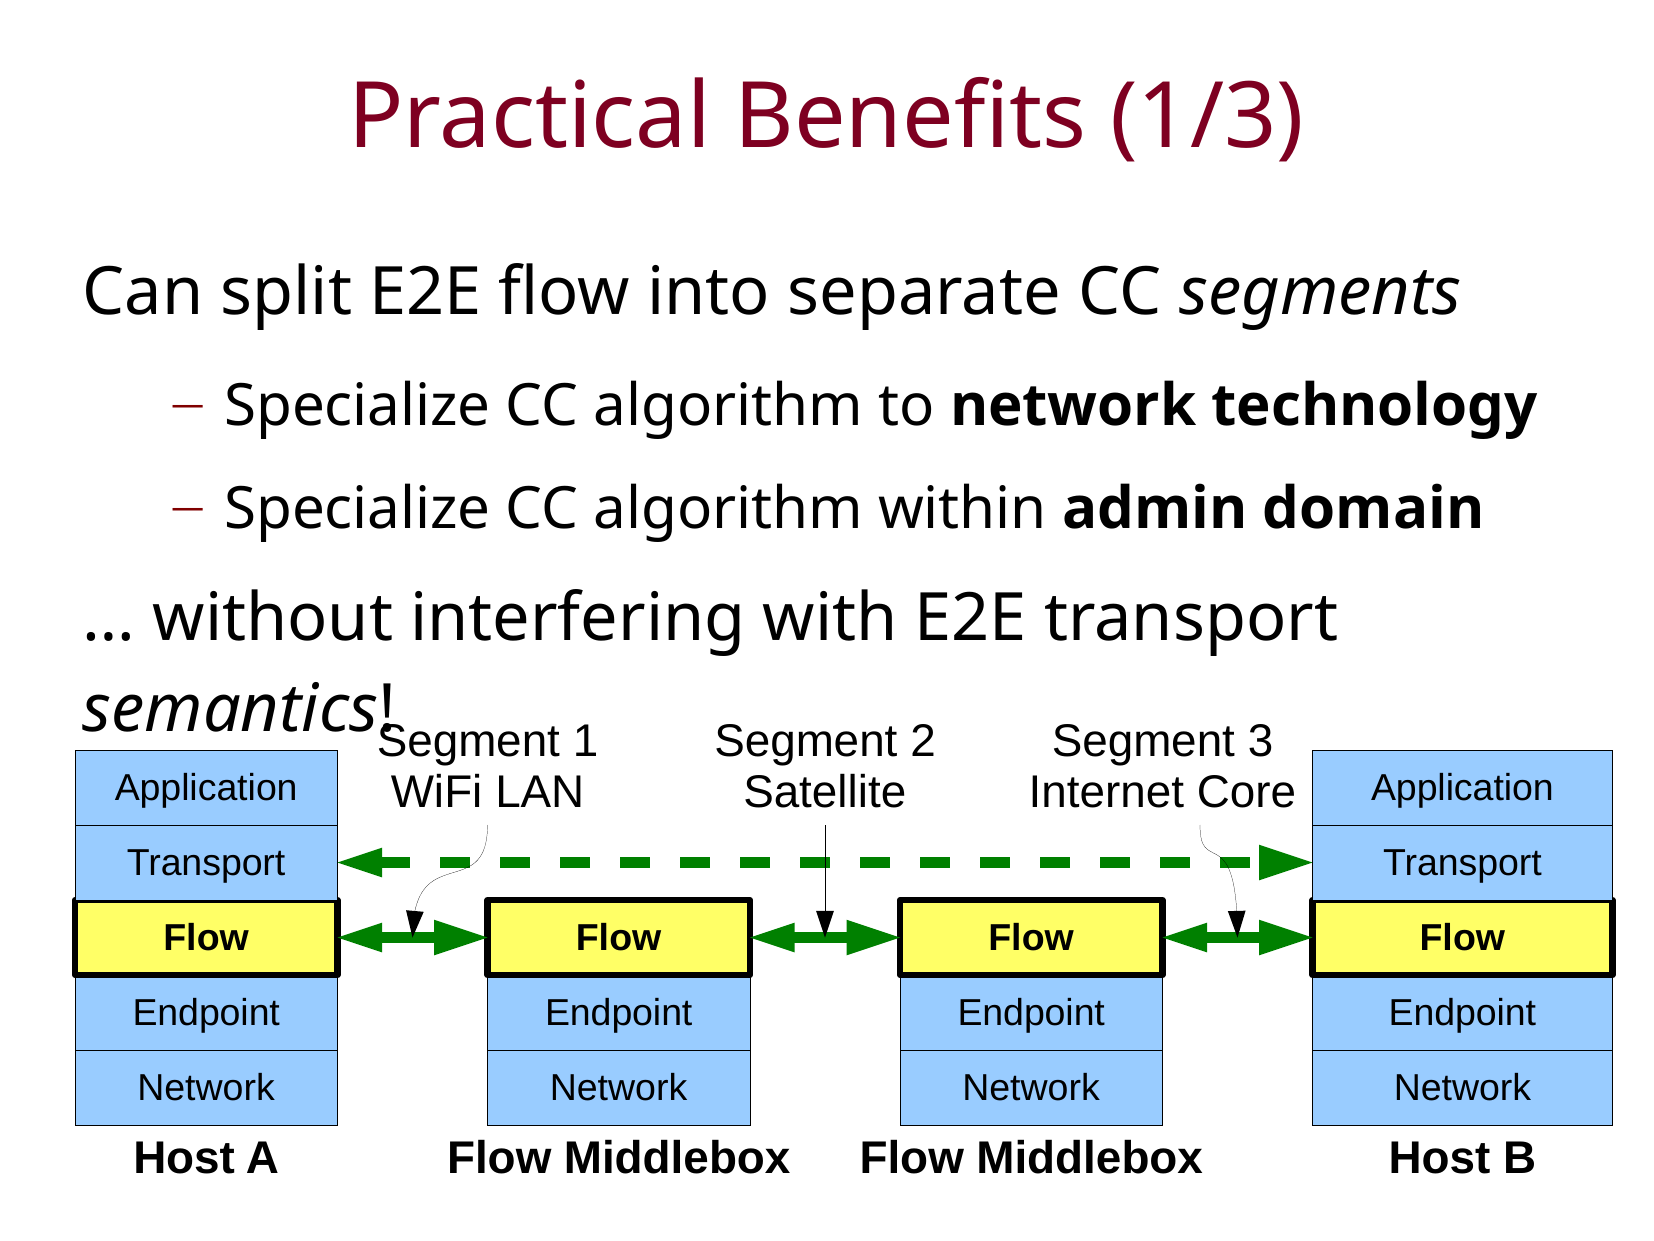

# Practical Benefits (1/3)
Can split E2E flow into separate CC segments
Specialize CC algorithm to network technology
Specialize CC algorithm within admin domain
… without interfering with E2E transport semantics!
Segment 1
WiFi LAN
Segment 2
Satellite
Segment 3
Internet Core
Application
Application
Transport
Transport
Flow
Flow
Flow
Flow
Endpoint
Endpoint
Endpoint
Endpoint
Network
Network
Network
Network
Host A
Flow Middlebox
Flow Middlebox
Host B